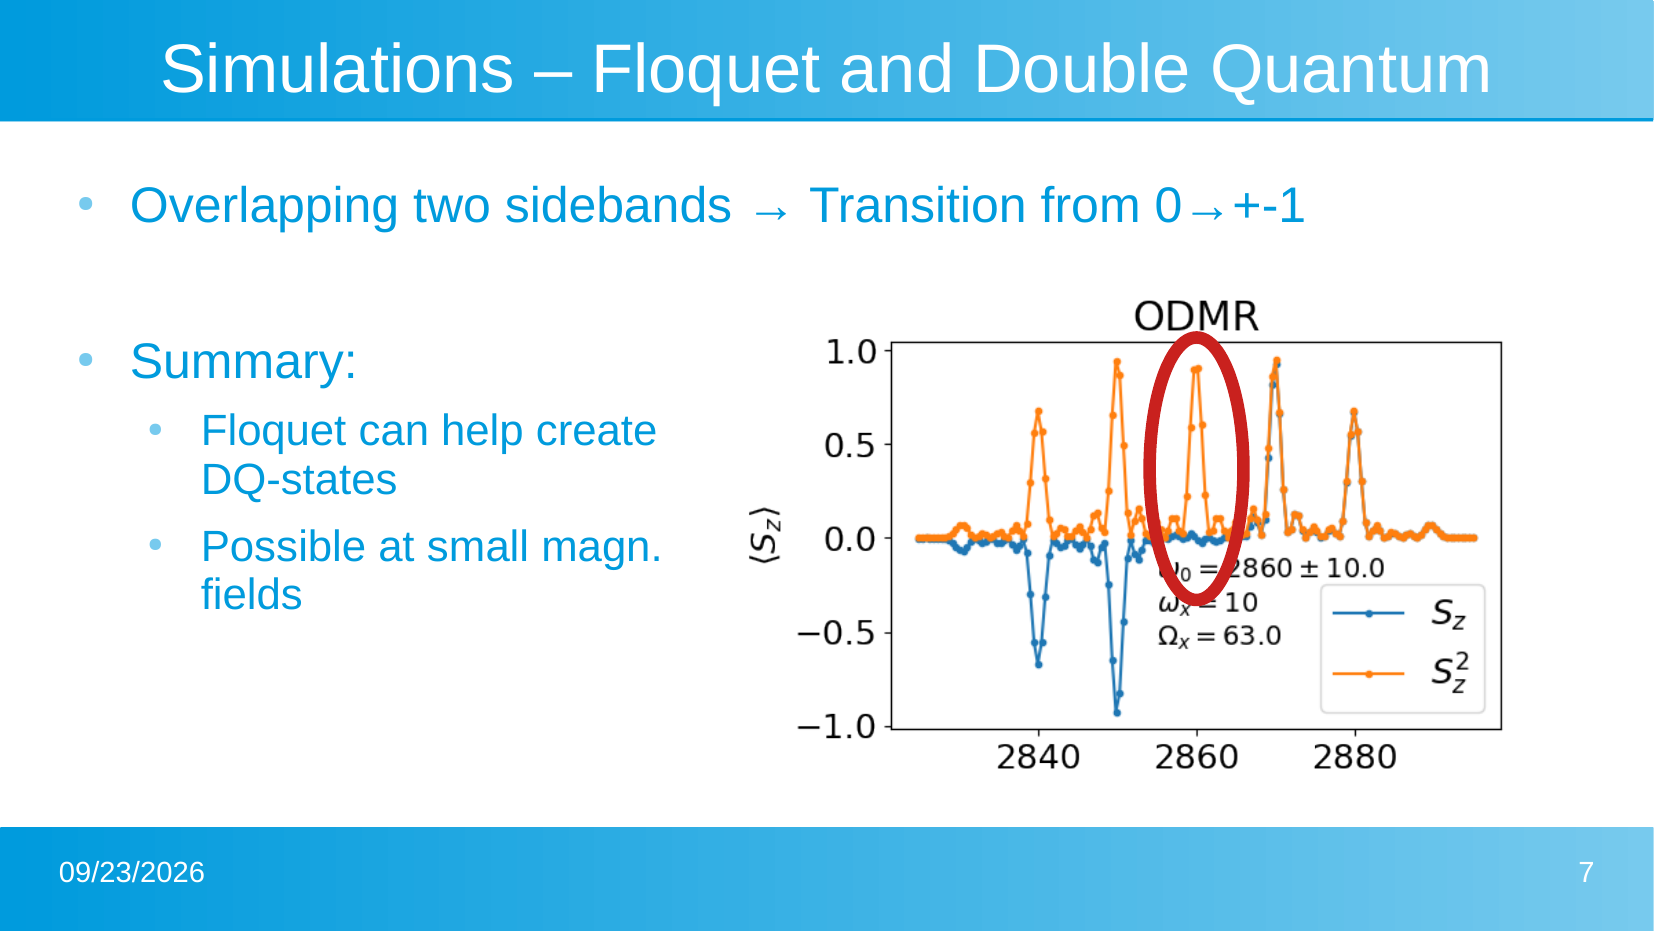

# Simulations – Floquet and Double Quantum
Overlapping two sidebands → Transition from 0→+-1
Summary:
Floquet can help create
DQ-states
Possible at small magn.
fields
7